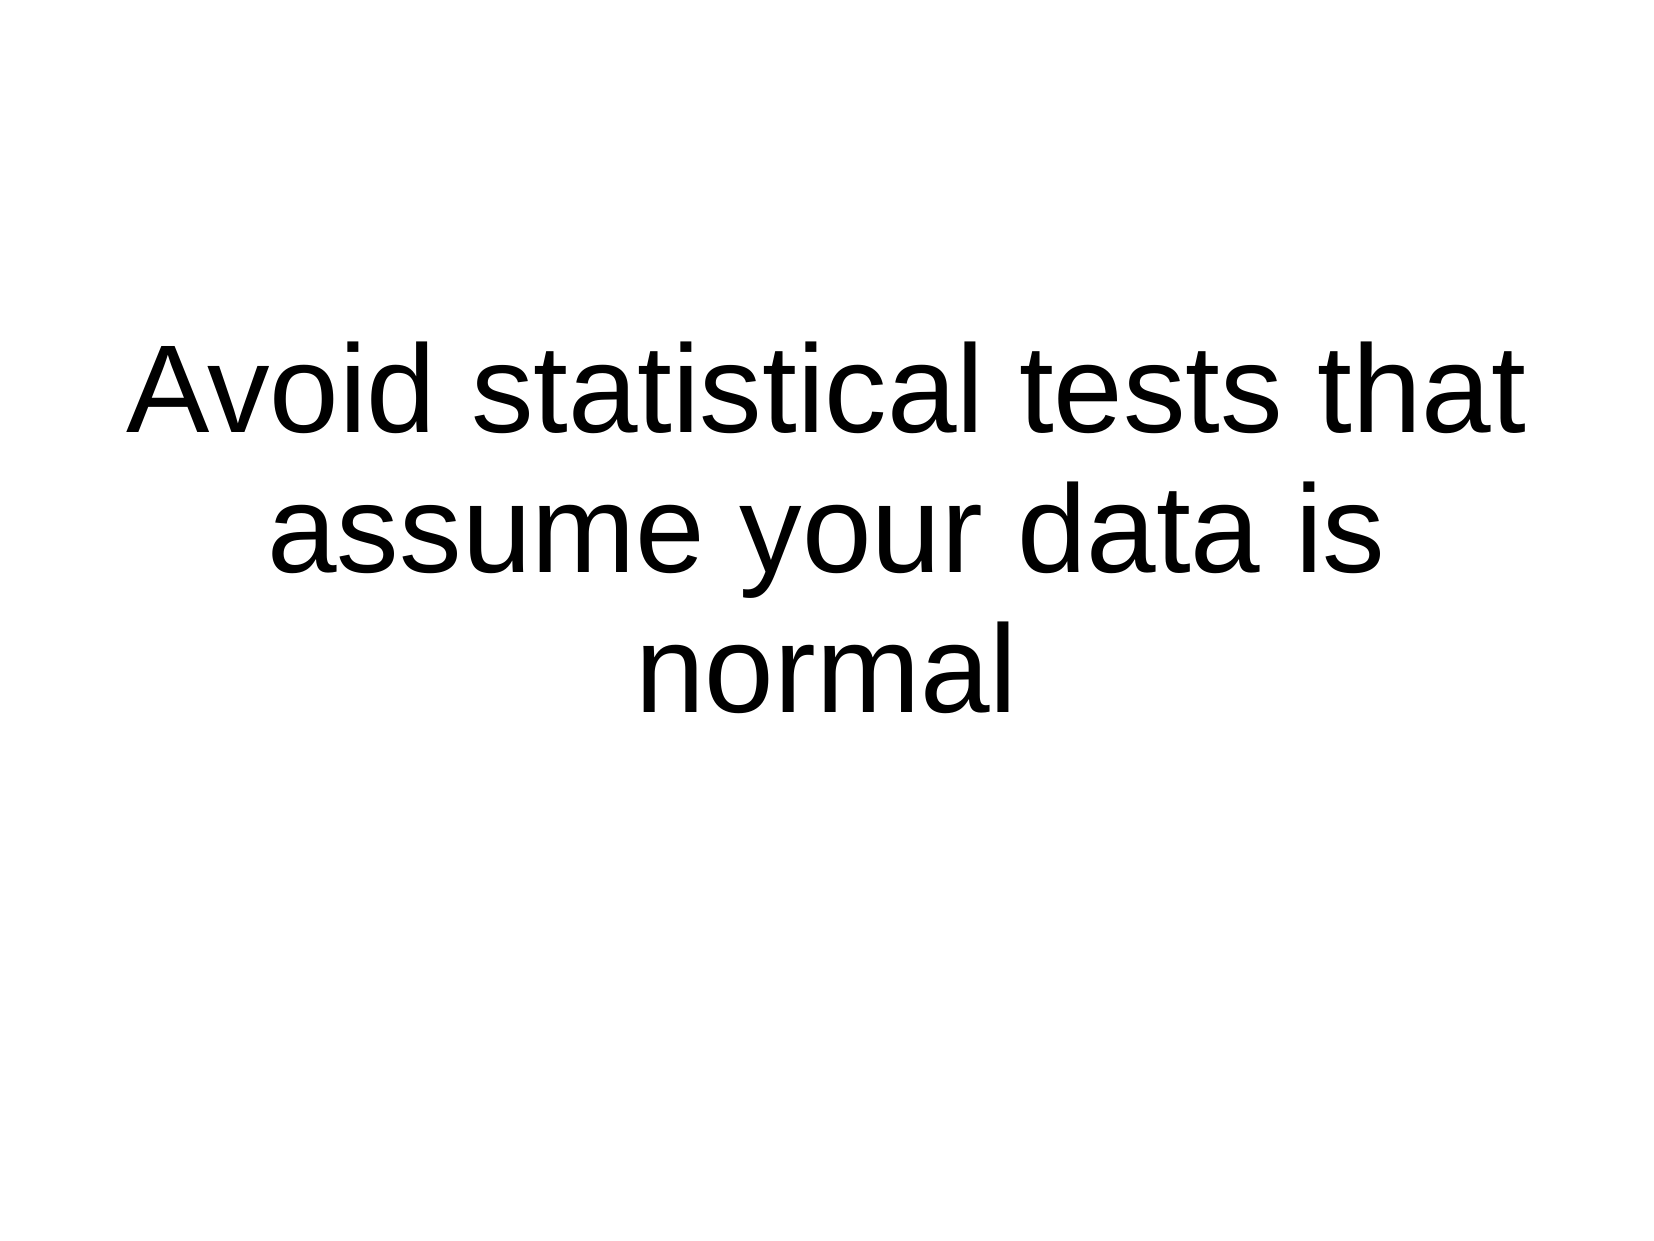

# Avoid statistical tests that assume your data is normal